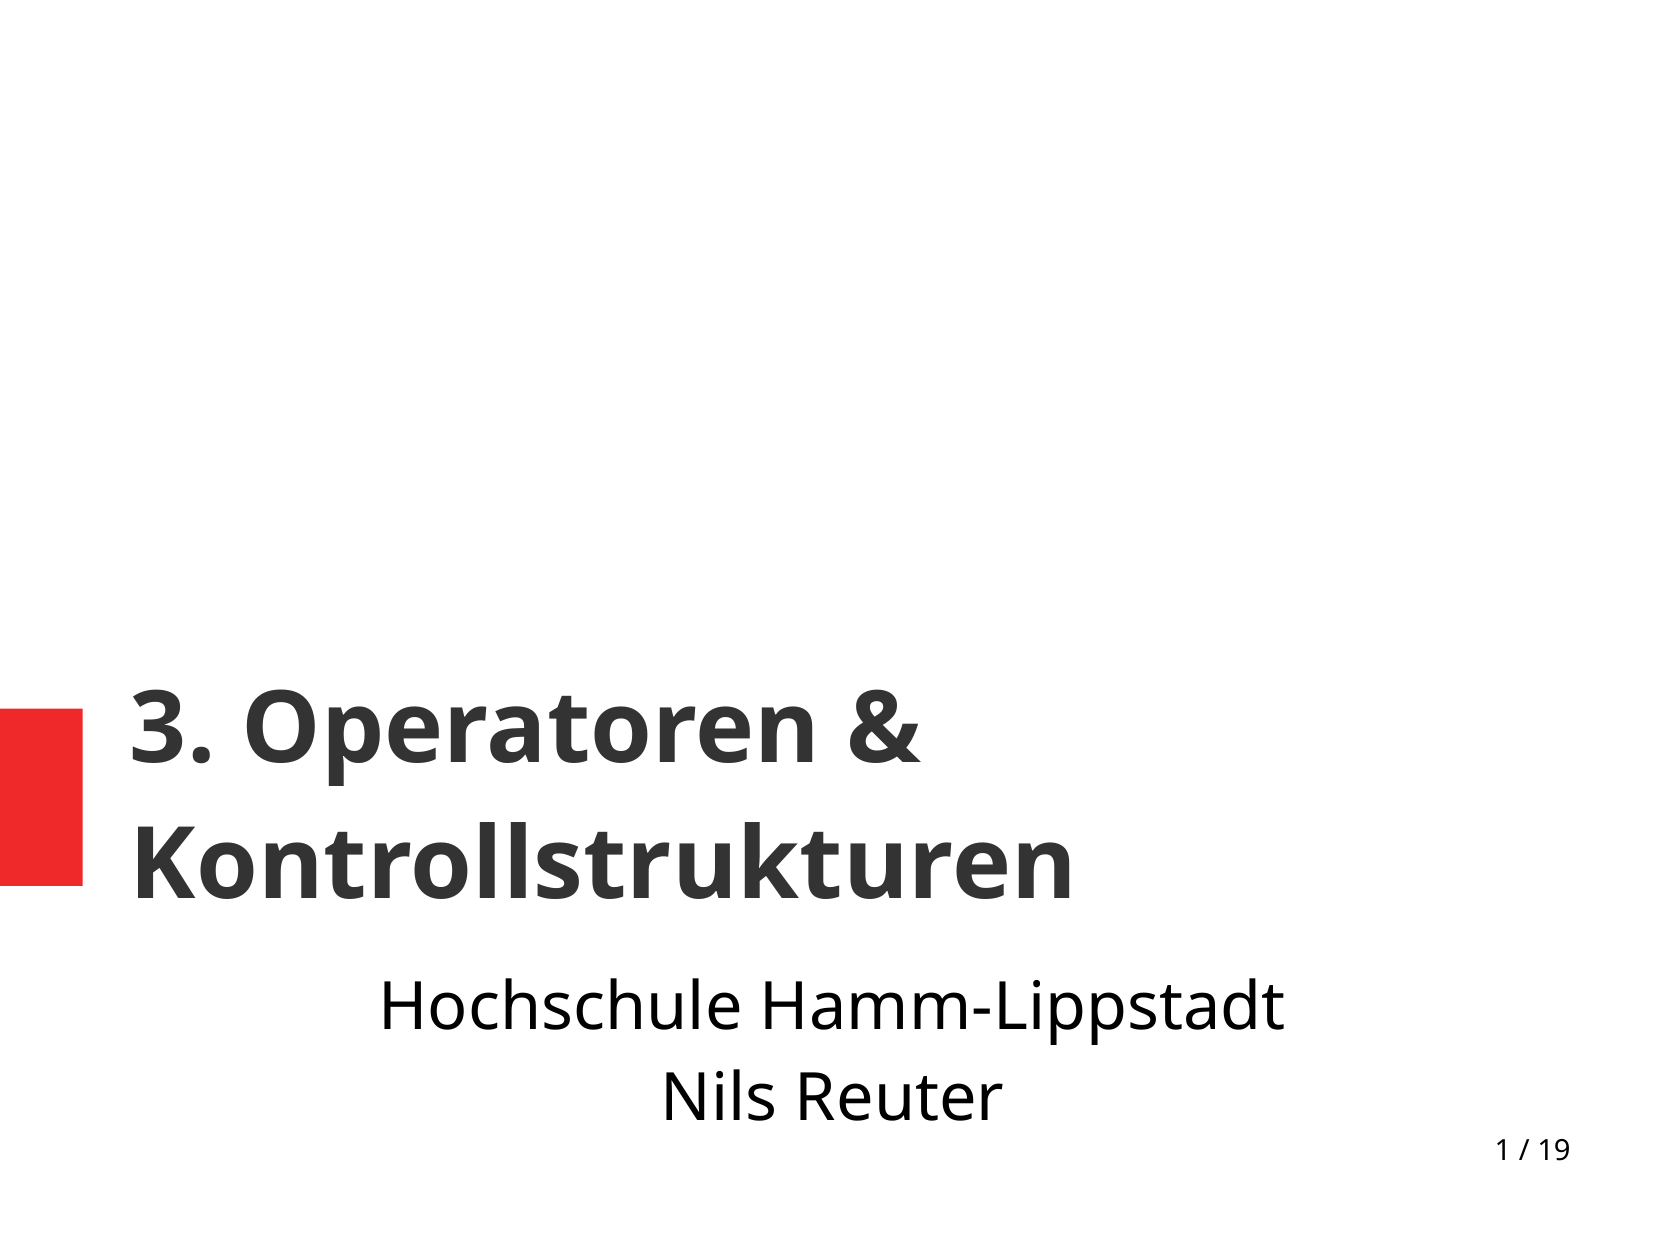

# 3. Operatoren & Kontrollstrukturen
Hochschule Hamm-Lippstadt
Nils Reuter
1